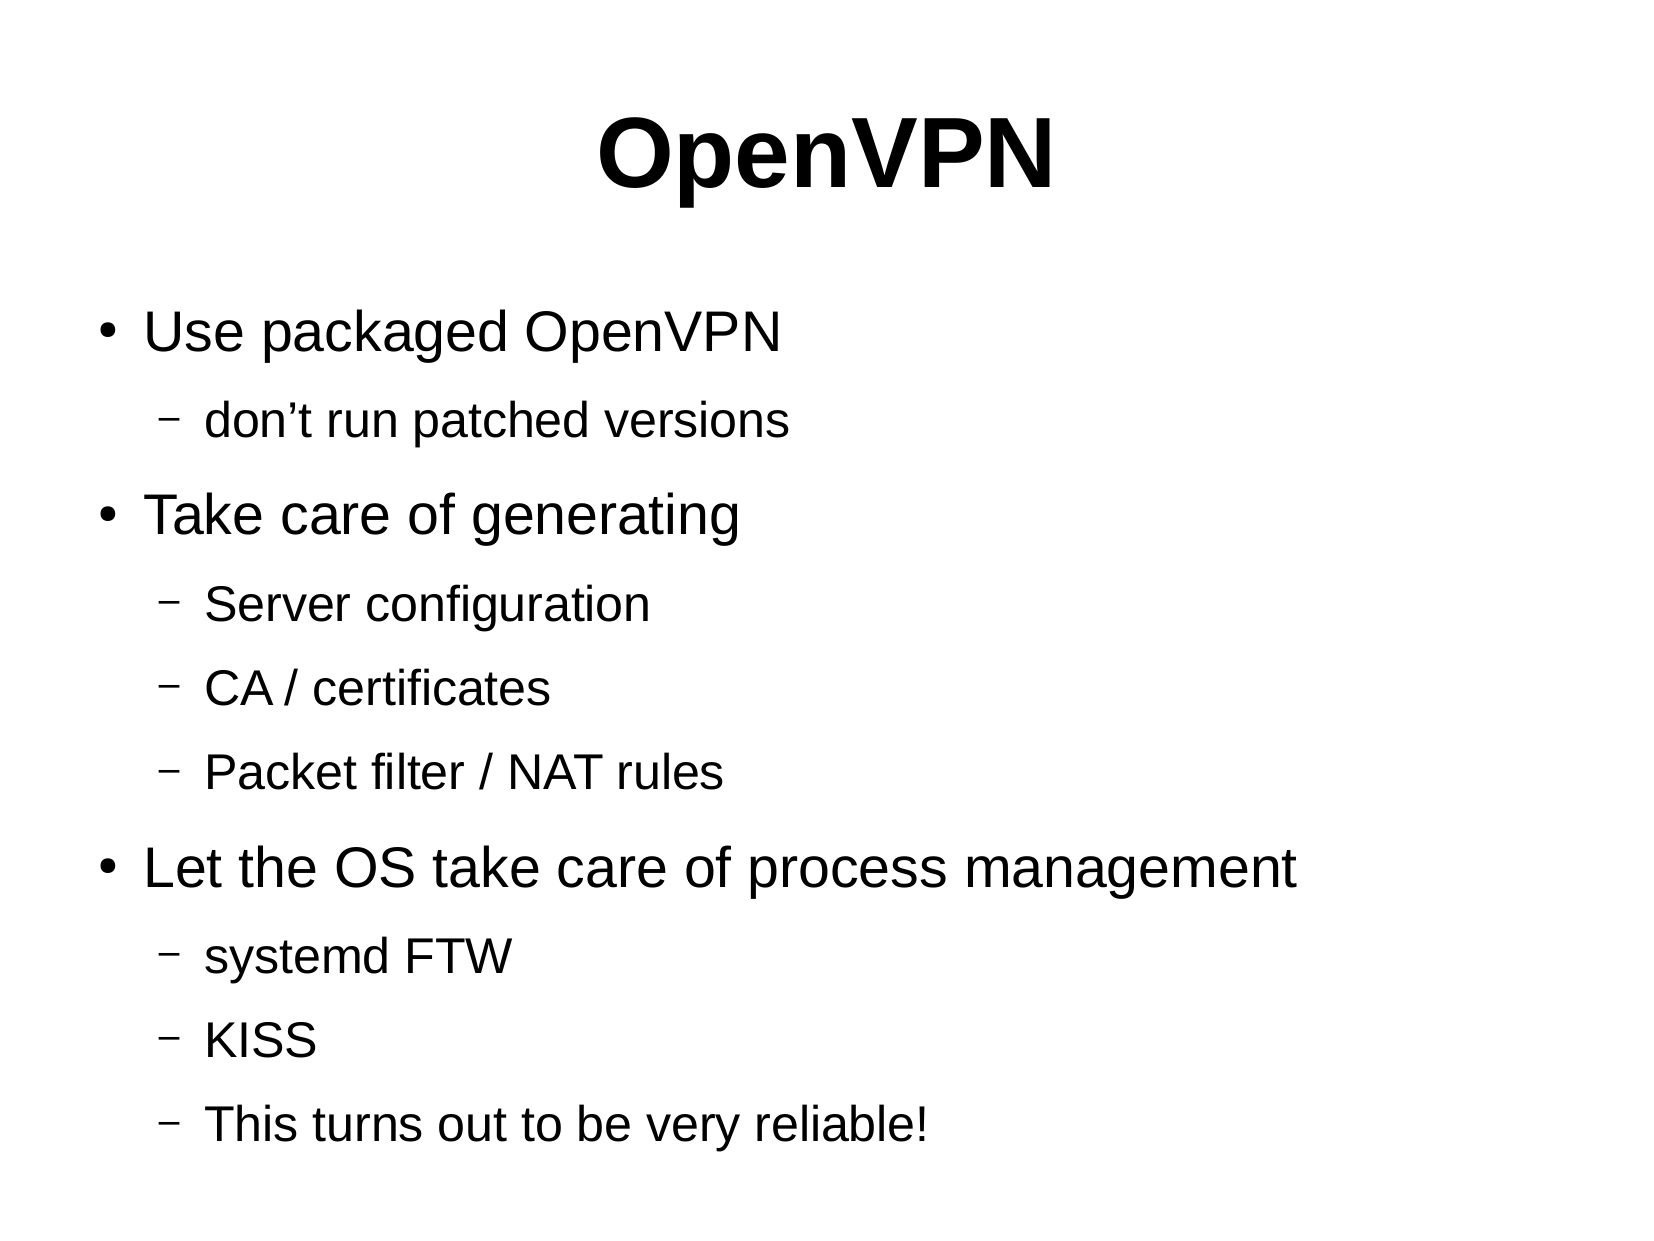

# OpenVPN
Use packaged OpenVPN
don’t run patched versions
Take care of generating
Server configuration
CA / certificates
Packet filter / NAT rules
Let the OS take care of process management
systemd FTW
KISS
This turns out to be very reliable!